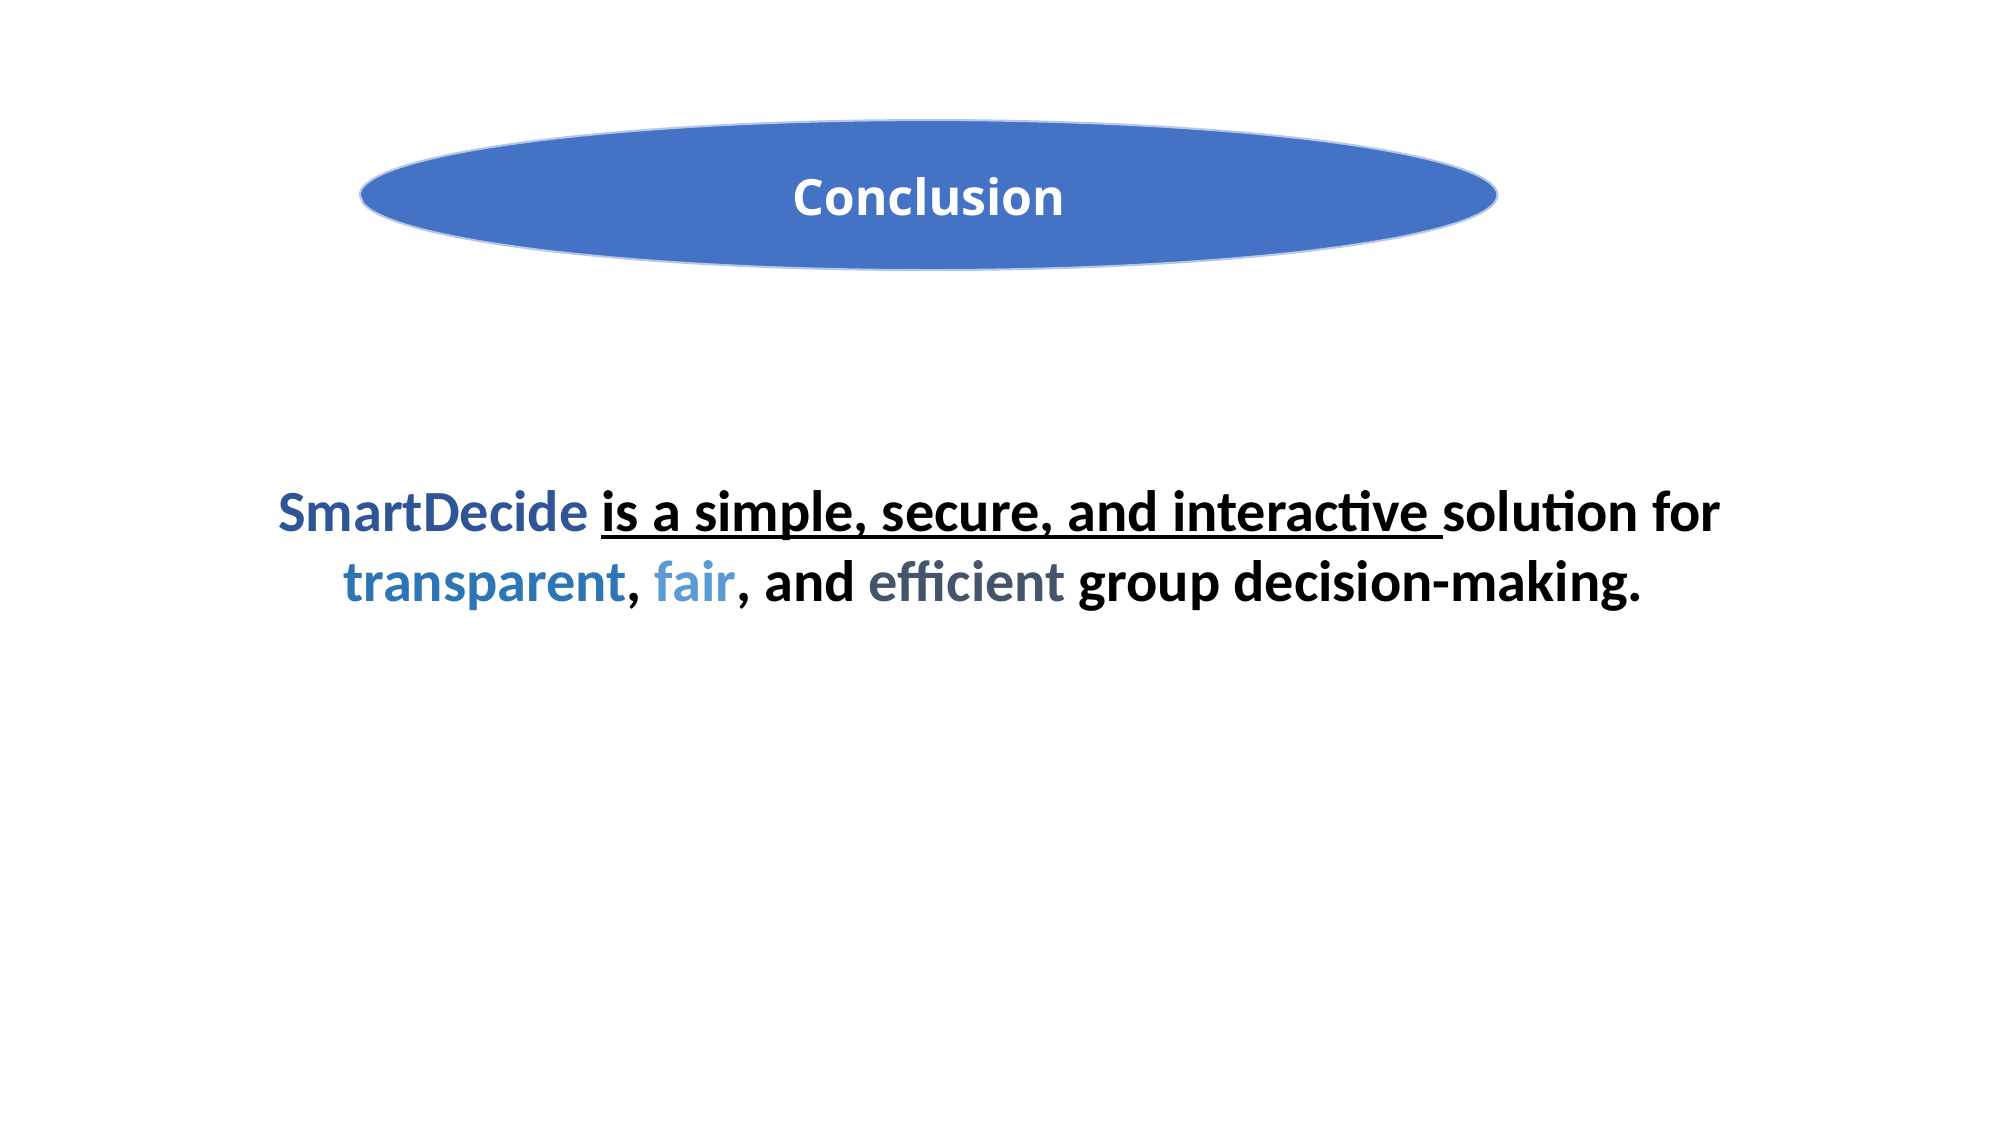

Conclusion
SmartDecide is a simple, secure, and interactive solution for transparent, fair, and efficient group decision-making.